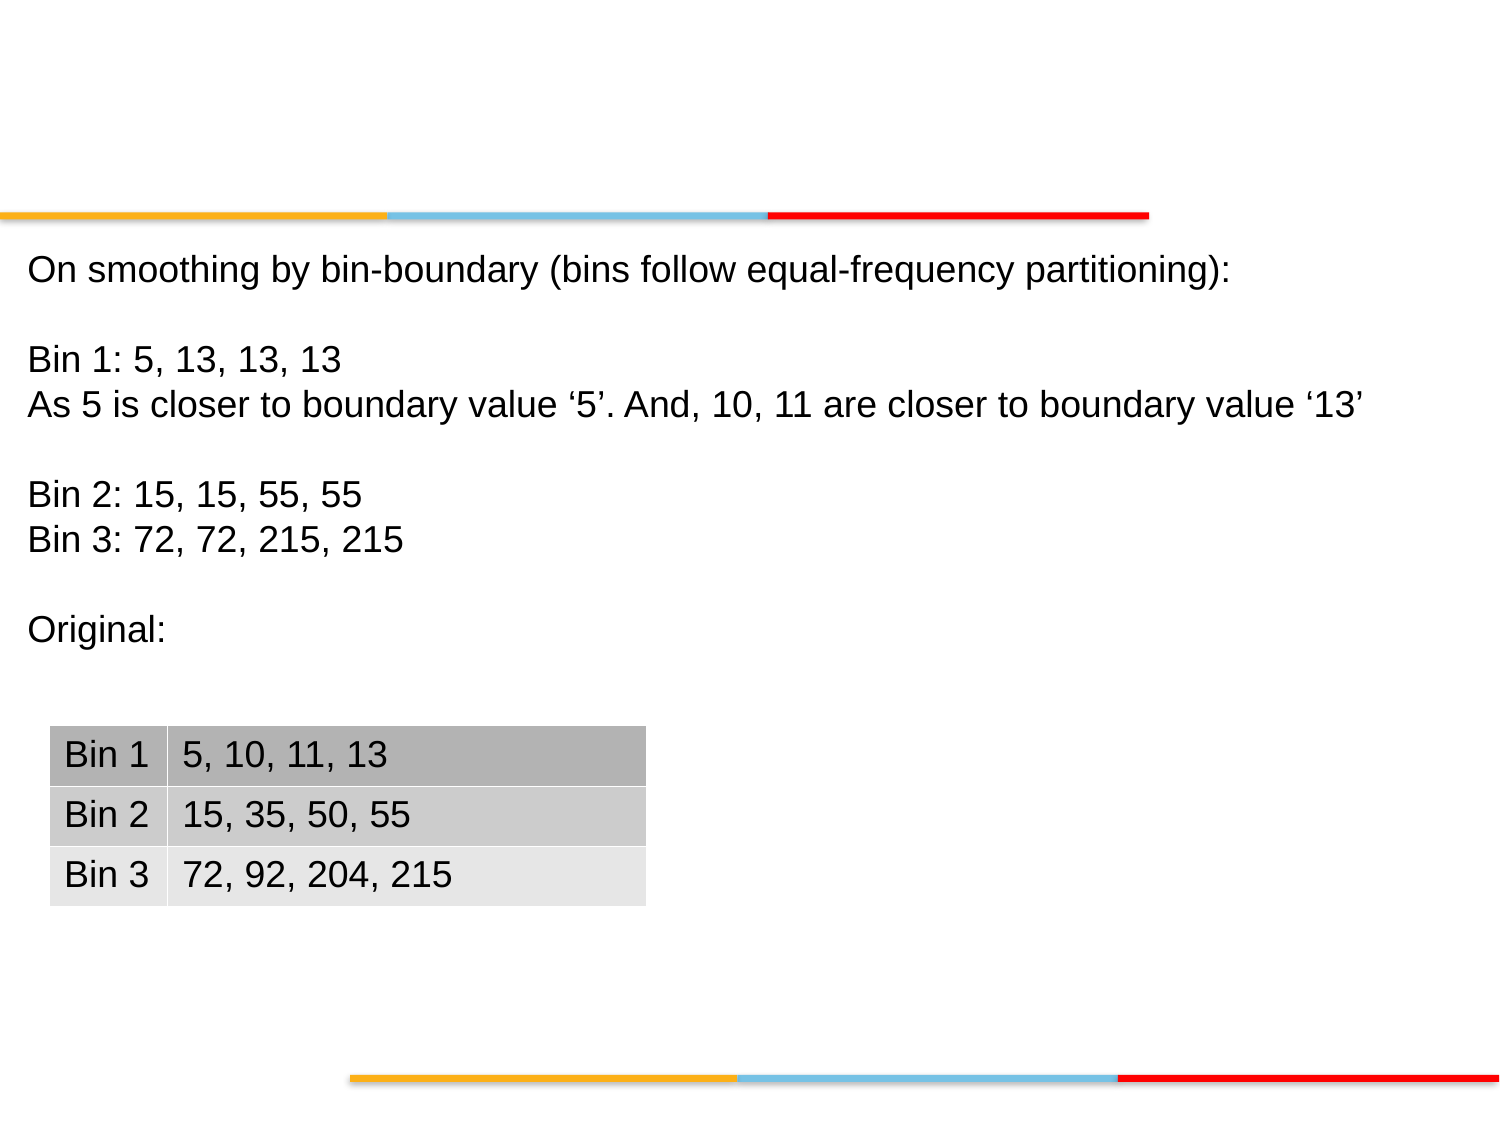

On smoothing by bin-boundary (bins follow equal-frequency partitioning):
Bin 1: 5, 13, 13, 13
As 5 is closer to boundary value ‘5’. And, 10, 11 are closer to boundary value ‘13’
Bin 2: 15, 15, 55, 55
Bin 3: 72, 72, 215, 215
Original:
| Bin 1 | 5, 10, 11, 13 |
| --- | --- |
| Bin 2 | 15, 35, 50, 55 |
| Bin 3 | 72, 92, 204, 215 |